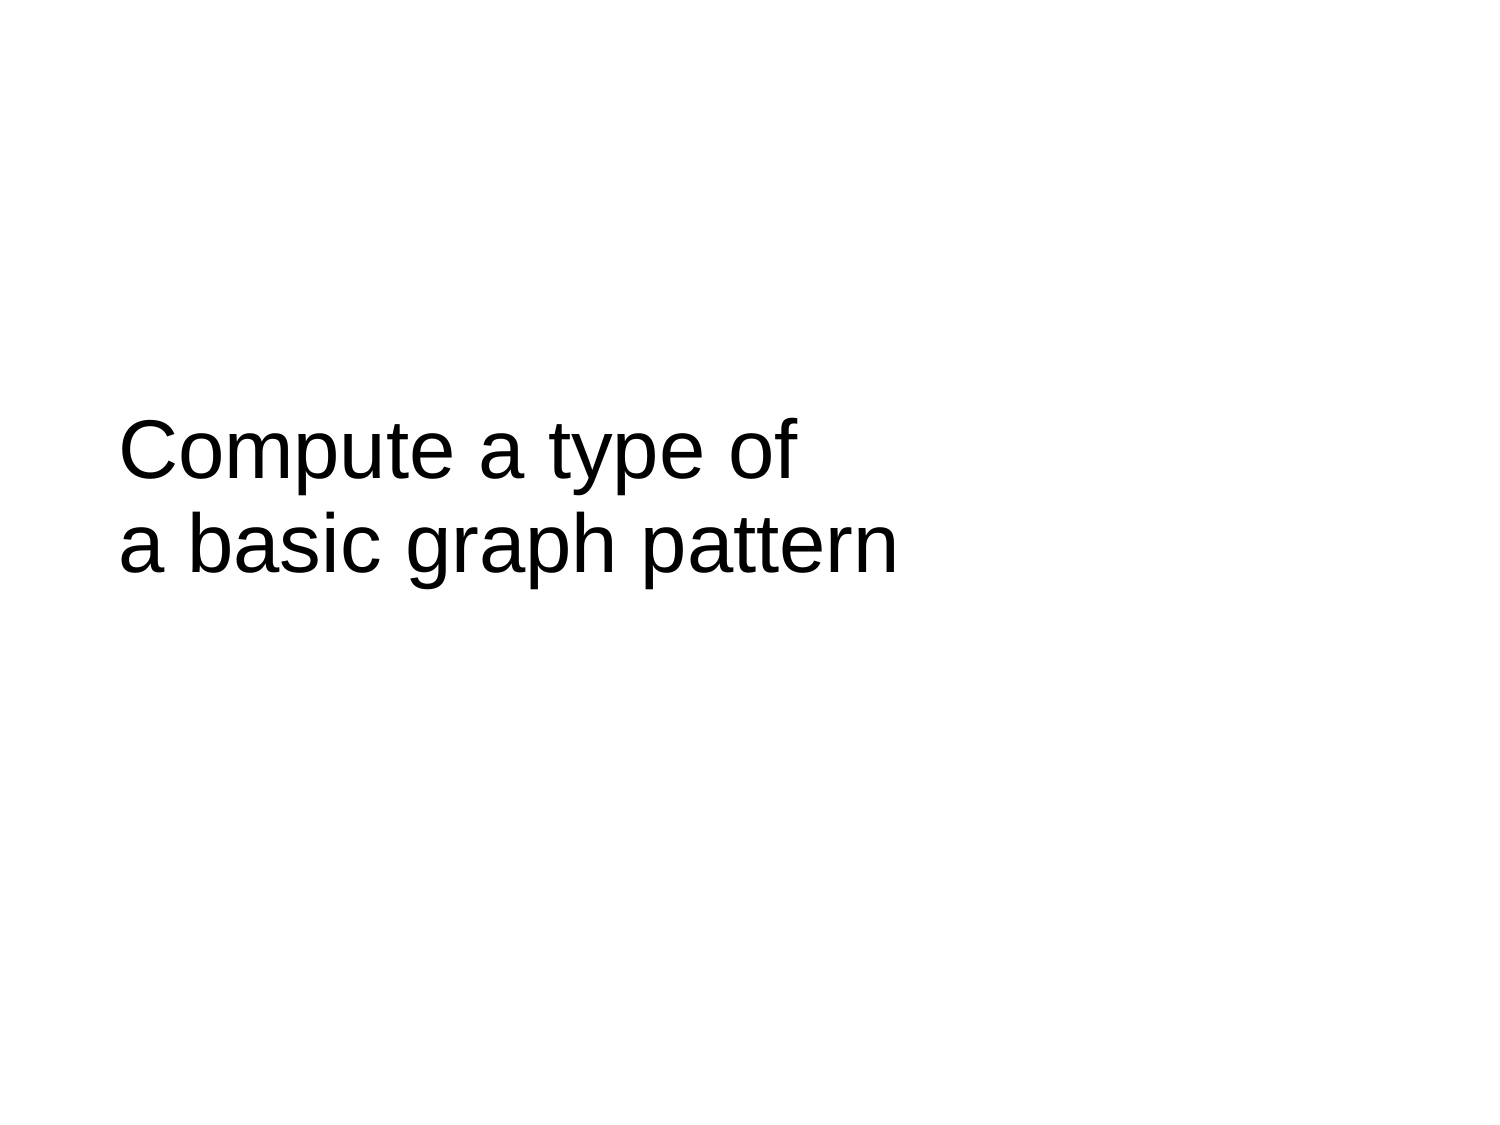

# Compute a type of a basic graph pattern